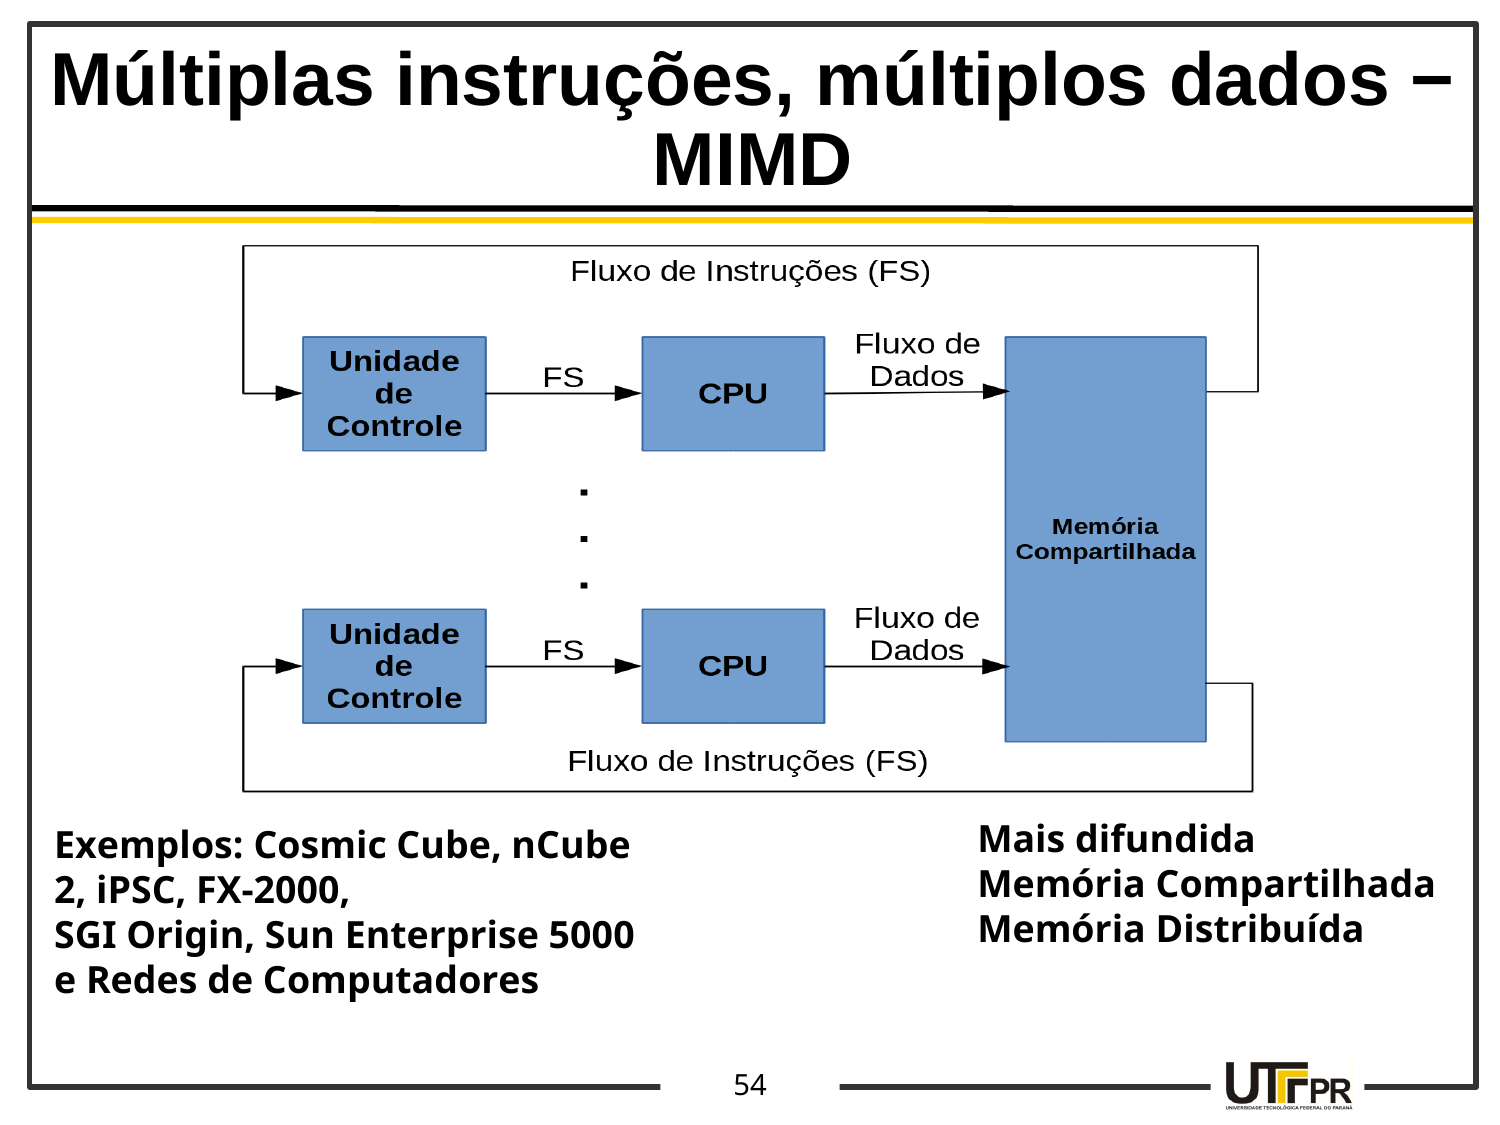

# Múltiplas instruções, múltiplos dados − MIMD
Mais difundida
Memória Compartilhada
Memória Distribuída
Exemplos: Cosmic Cube, nCube 2, iPSC, FX-2000,
SGI Origin, Sun Enterprise 5000 e Redes de Computadores